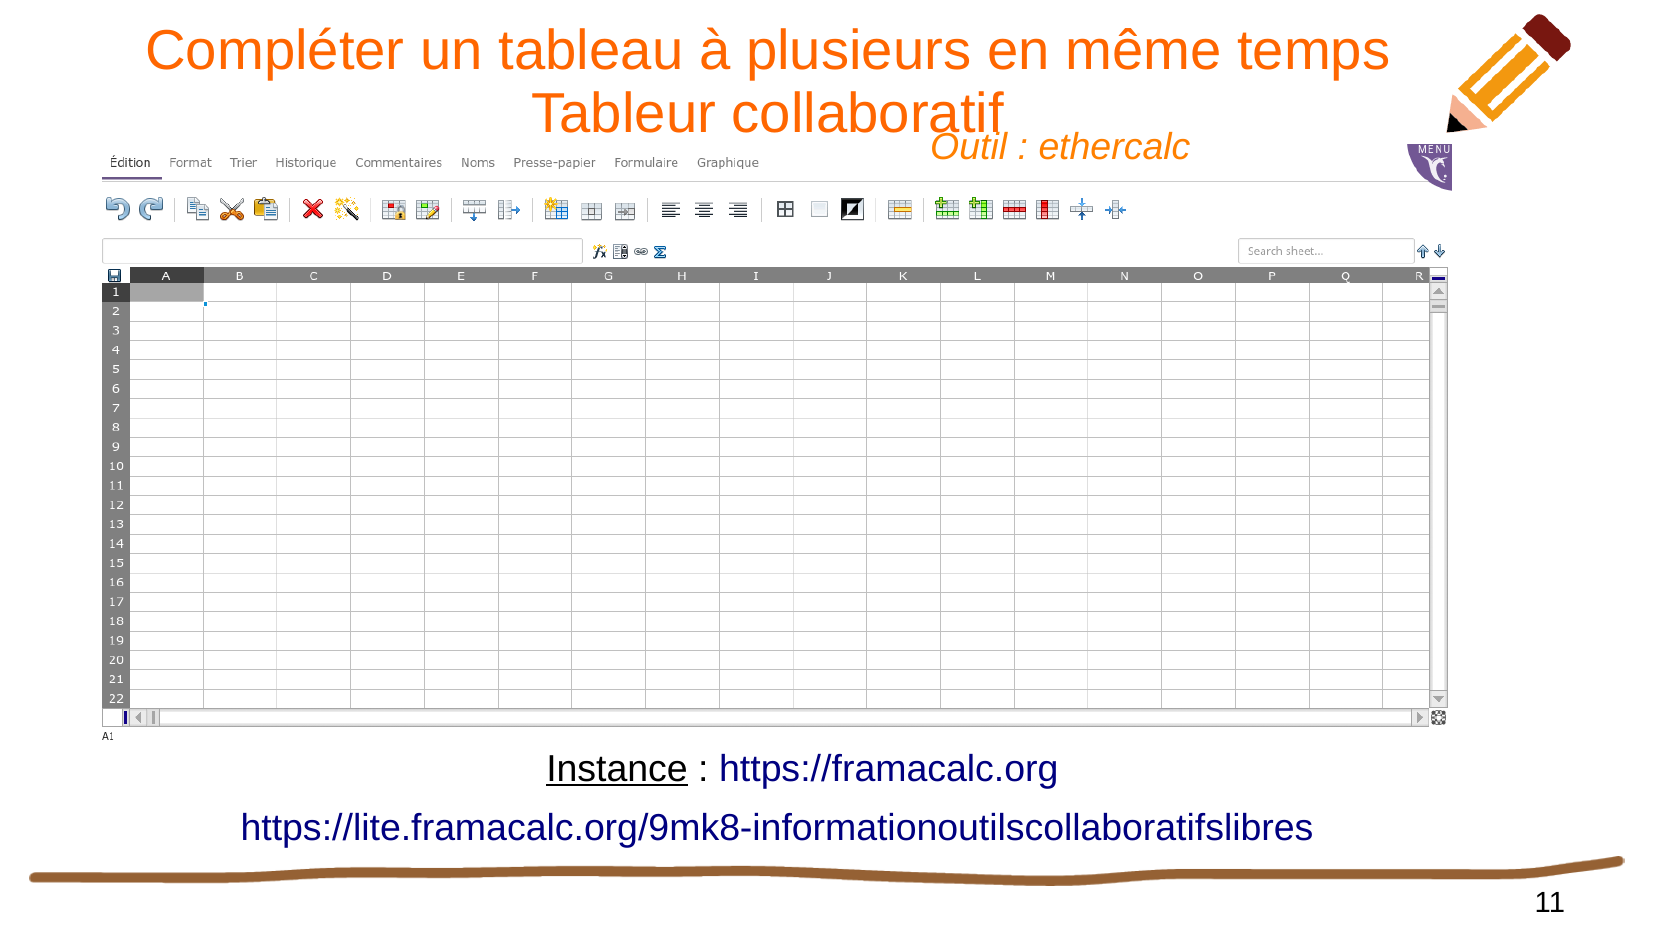

# Compléter un tableau à plusieurs en même temps Tableur collaboratif
Outil : ethercalc
Instance : https://framacalc.org
https://lite.framacalc.org/9mk8-informationoutilscollaboratifslibres
11